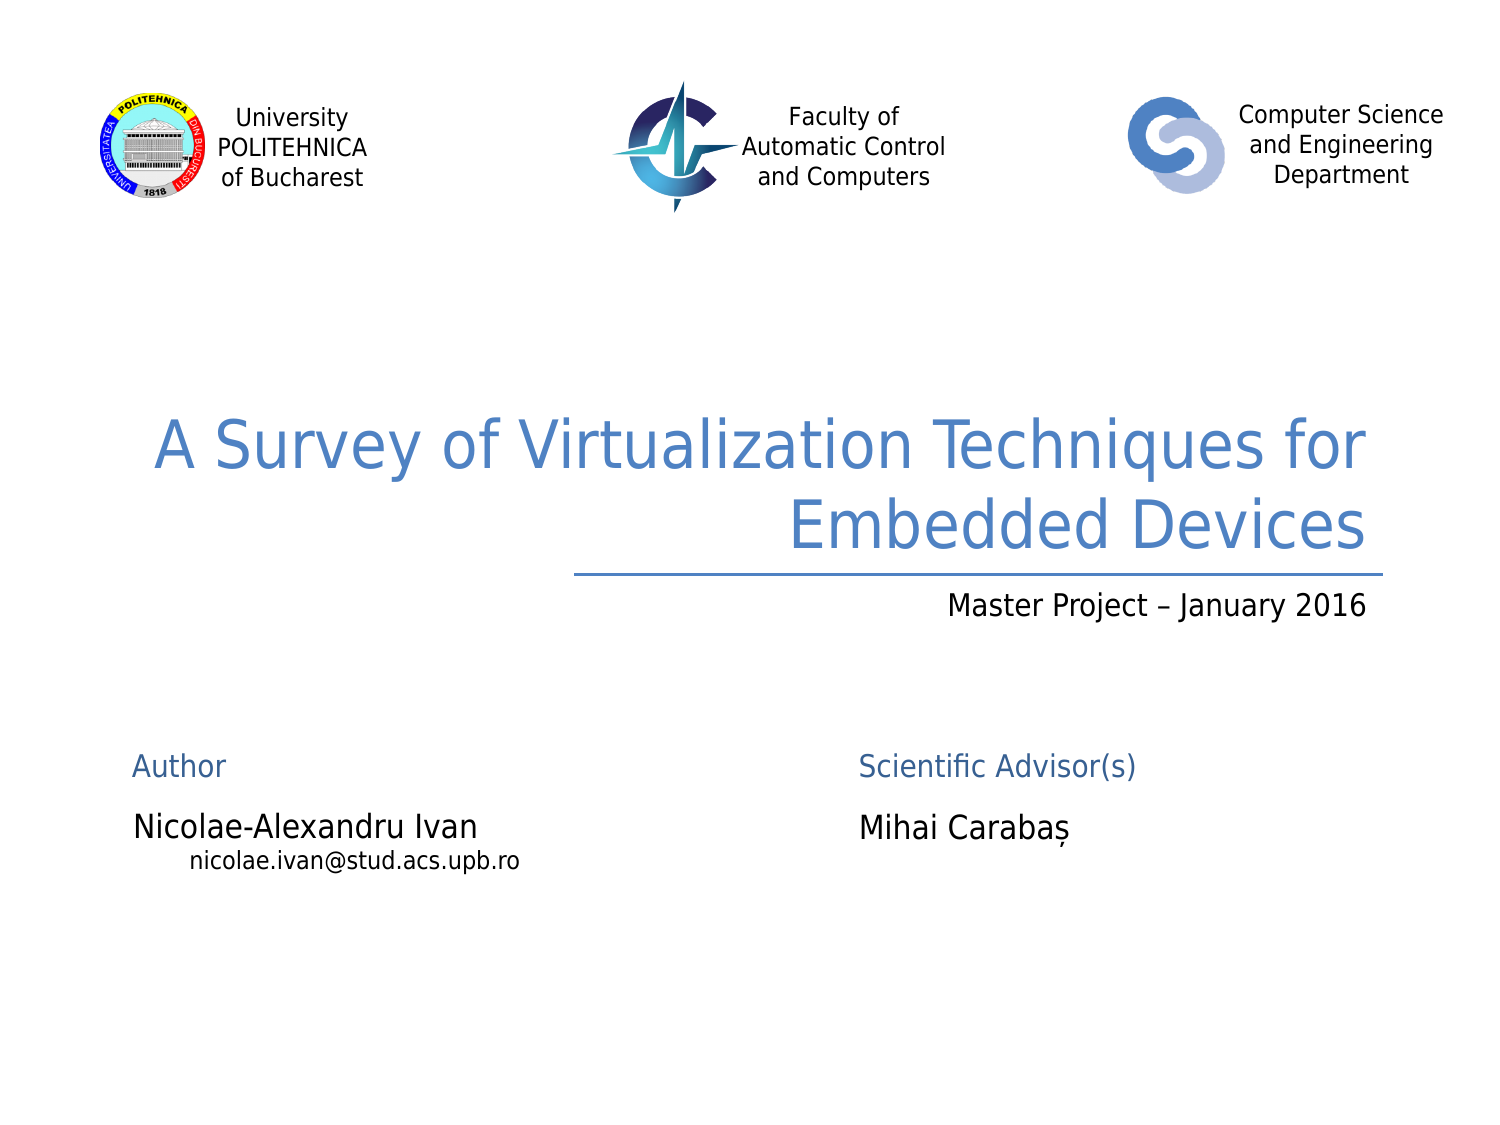

# A Survey of Virtualization Techniques for Embedded Devices
Master Project – January 2016
Nicolae-Alexandru Ivan
nicolae.ivan@stud.acs.upb.ro
Mihai Carabaș